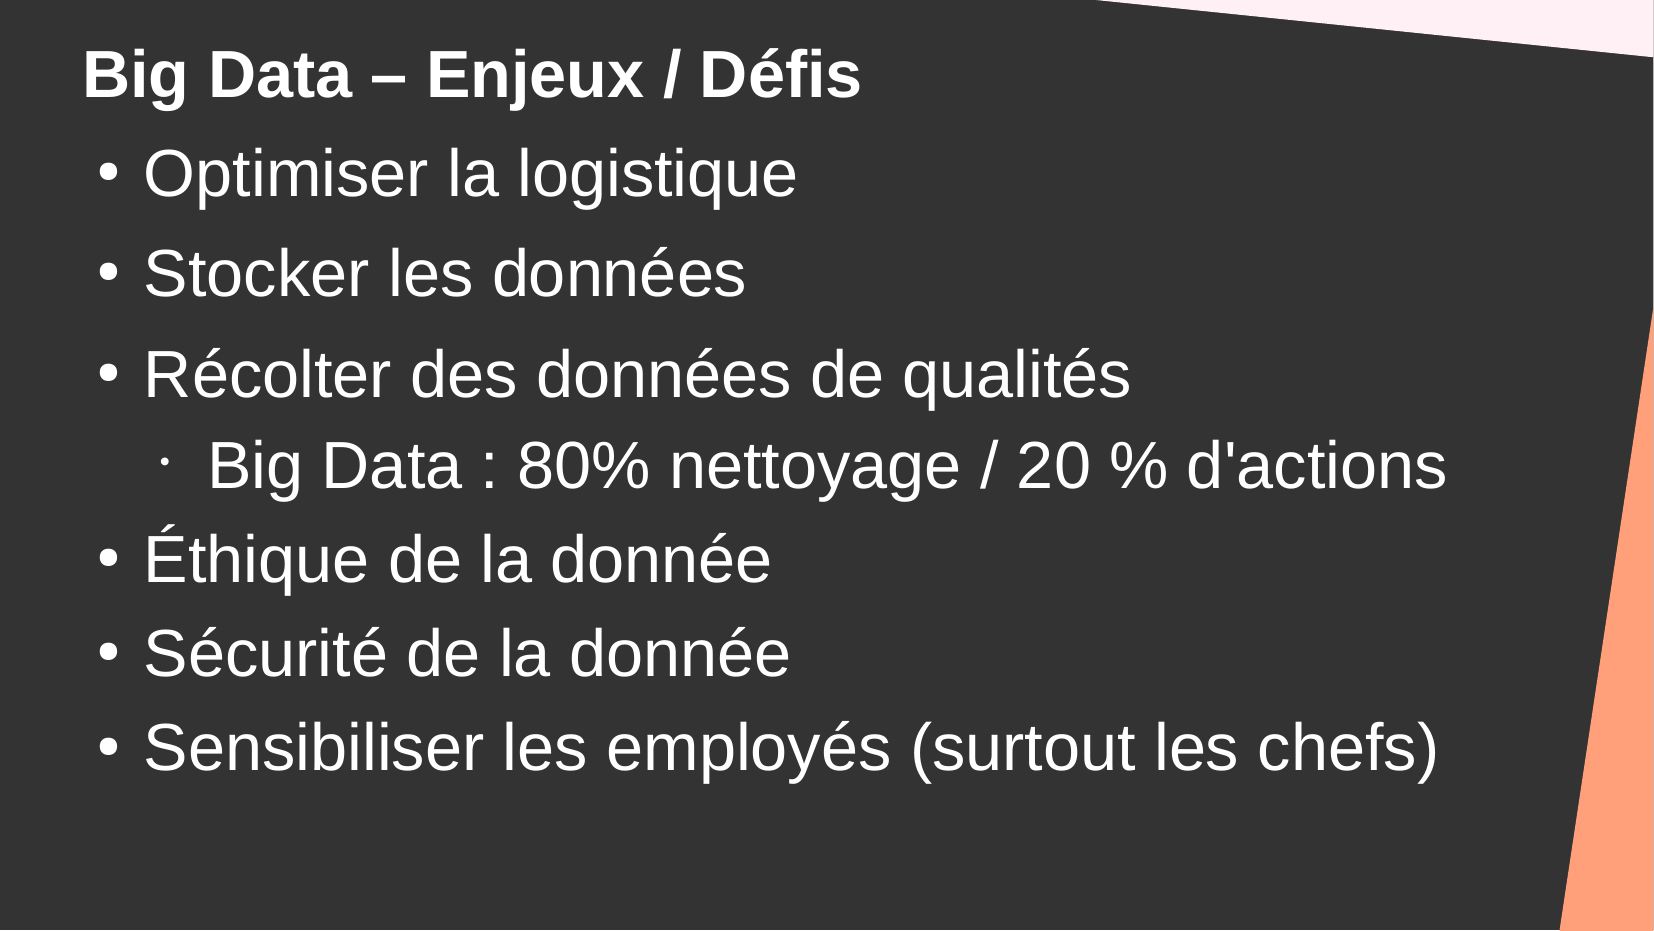

# Big Data – Enjeux / Défis
Optimiser la logistique
Stocker les données
Récolter des données de qualités
Big Data : 80% nettoyage / 20 % d'actions
Éthique de la donnée
Sécurité de la donnée
Sensibiliser les employés (surtout les chefs)